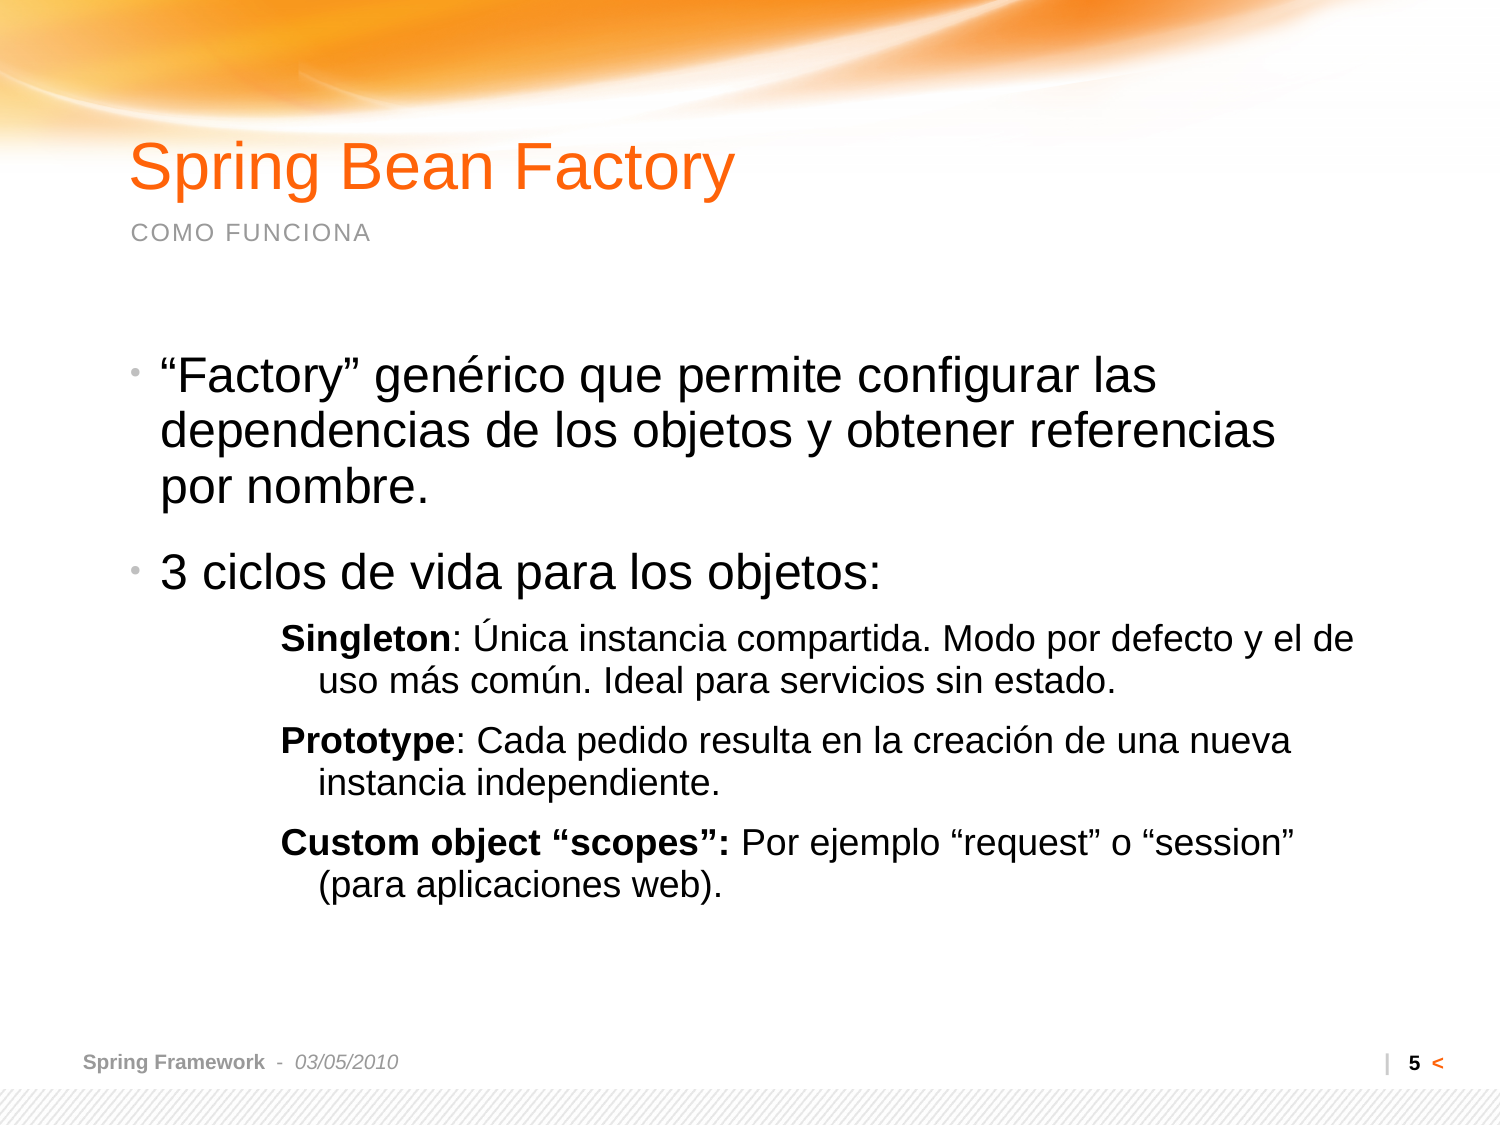

# Spring Bean Factory
COMO FUNCIONA
“Factory” genérico que permite configurar las dependencias de los objetos y obtener referencias por nombre.
3 ciclos de vida para los objetos:
Singleton: Única instancia compartida. Modo por defecto y el de uso más común. Ideal para servicios sin estado.
Prototype: Cada pedido resulta en la creación de una nueva instancia independiente.
Custom object “scopes”: Por ejemplo “request” o “session” (para aplicaciones web).